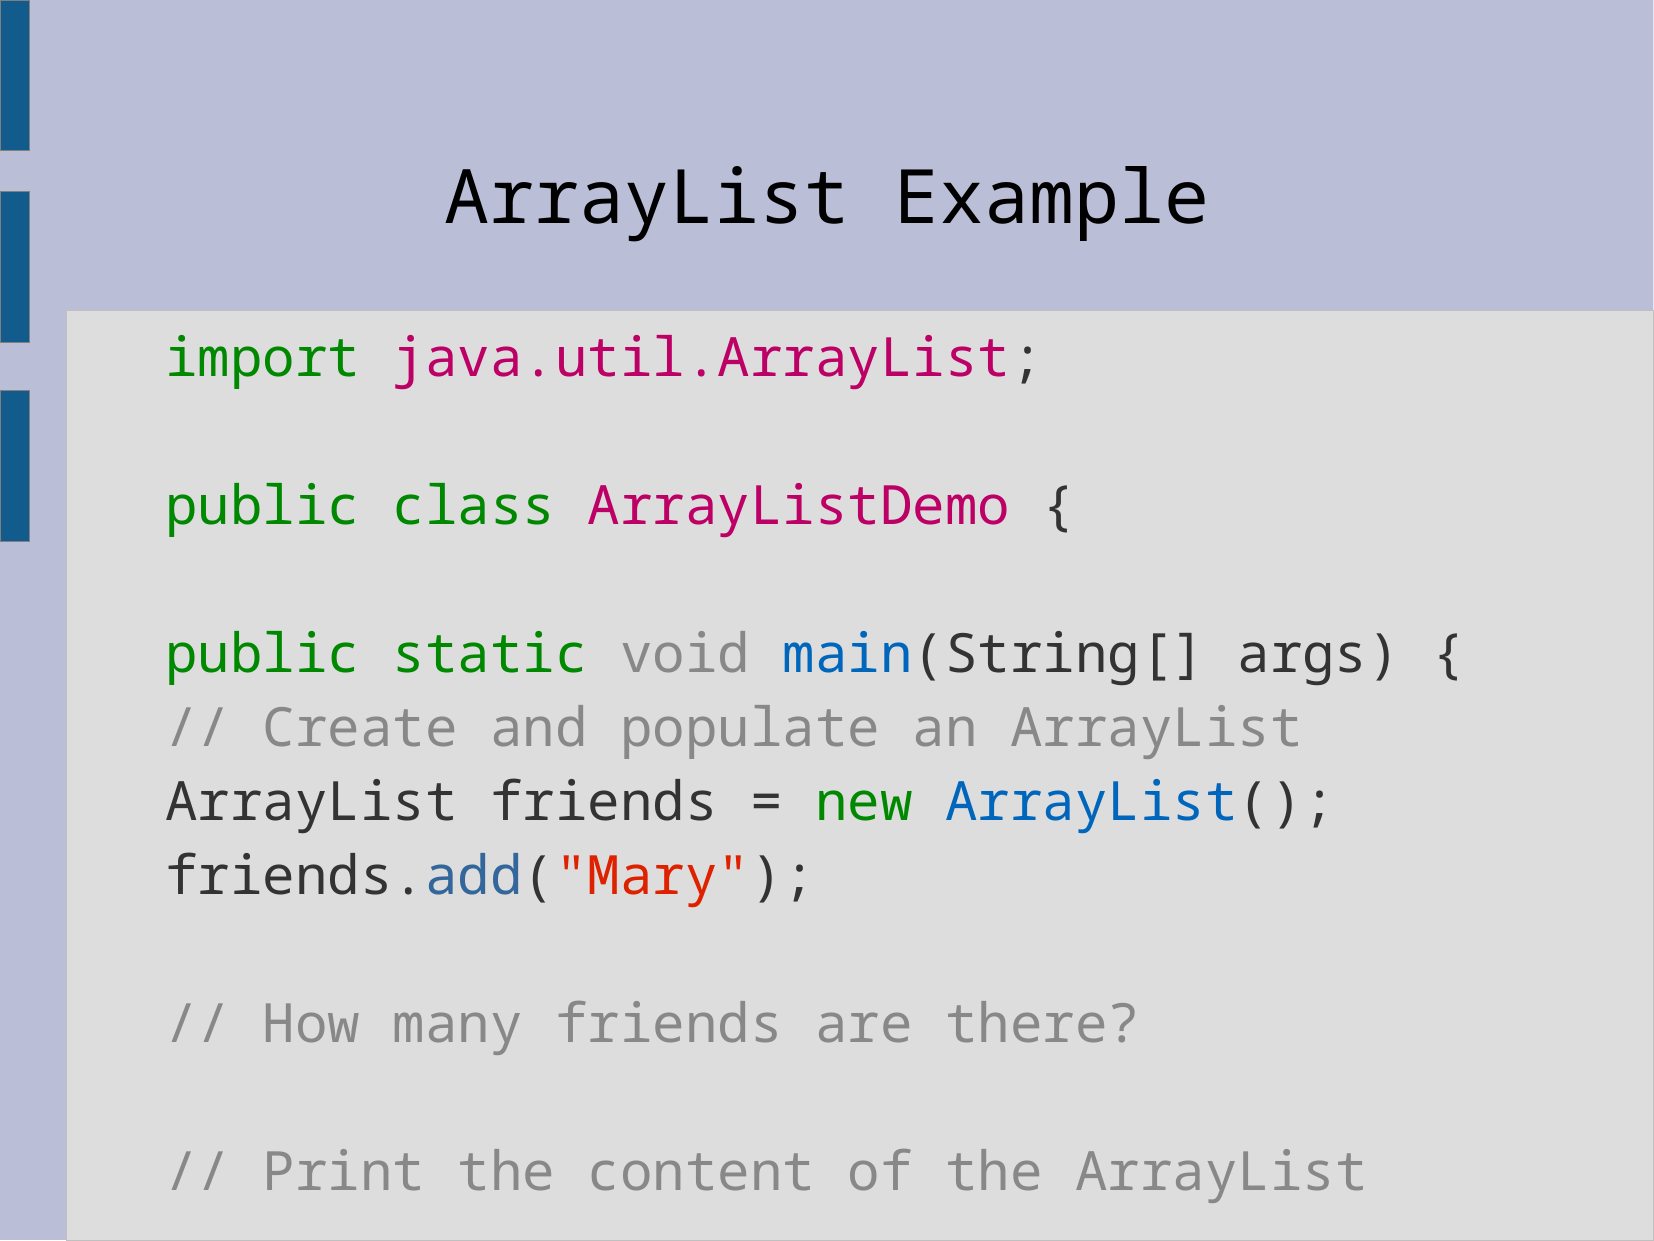

# ArrayList Example
import java.util.ArrayList;
public class ArrayListDemo {
public static void main(String[] args) {
// Create and populate an ArrayList
ArrayList friends = new ArrayList();
friends.add("Mary");
// How many friends are there?
// Print the content of the ArrayList
}}}